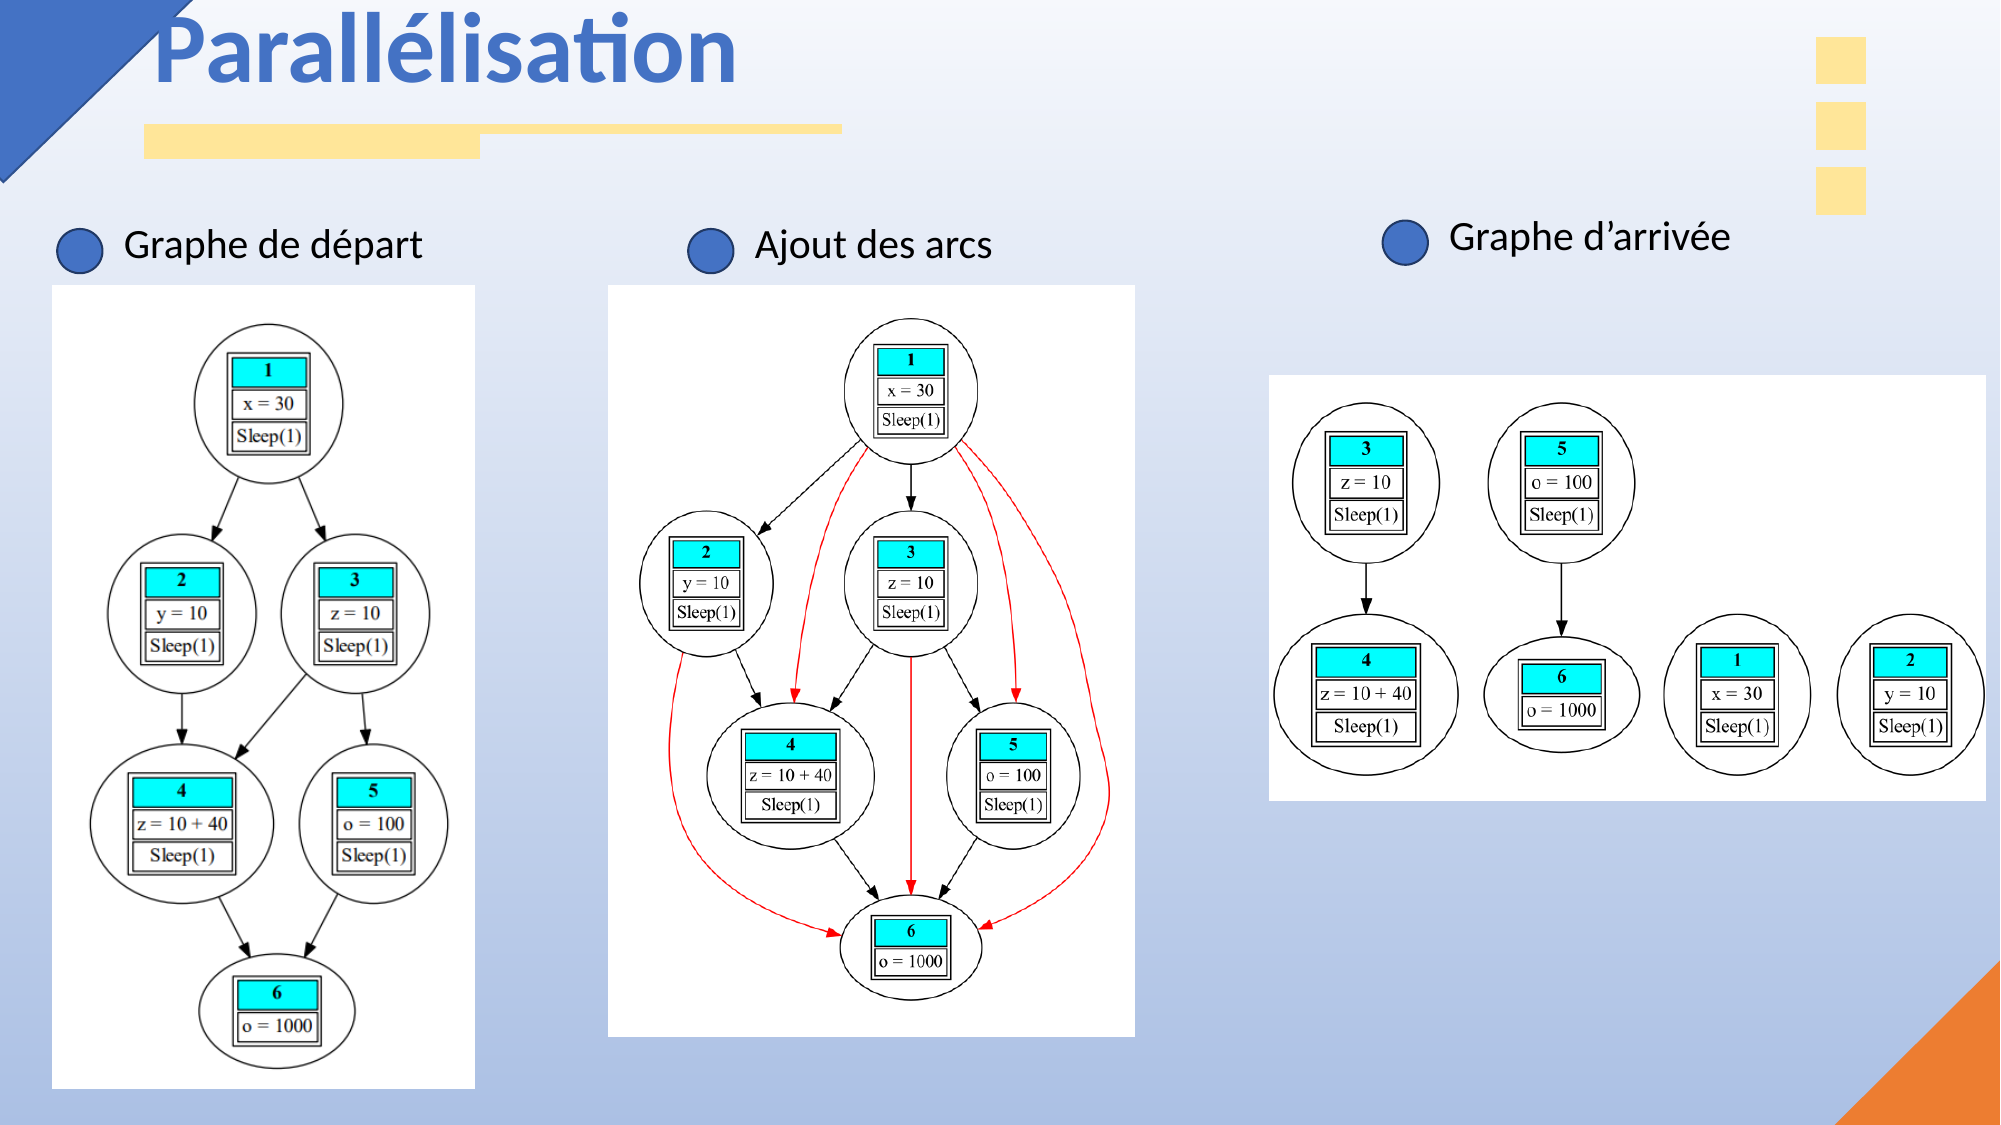

Parallélisation
Graphe d’arrivée
Graphe de départ
Ajout des arcs